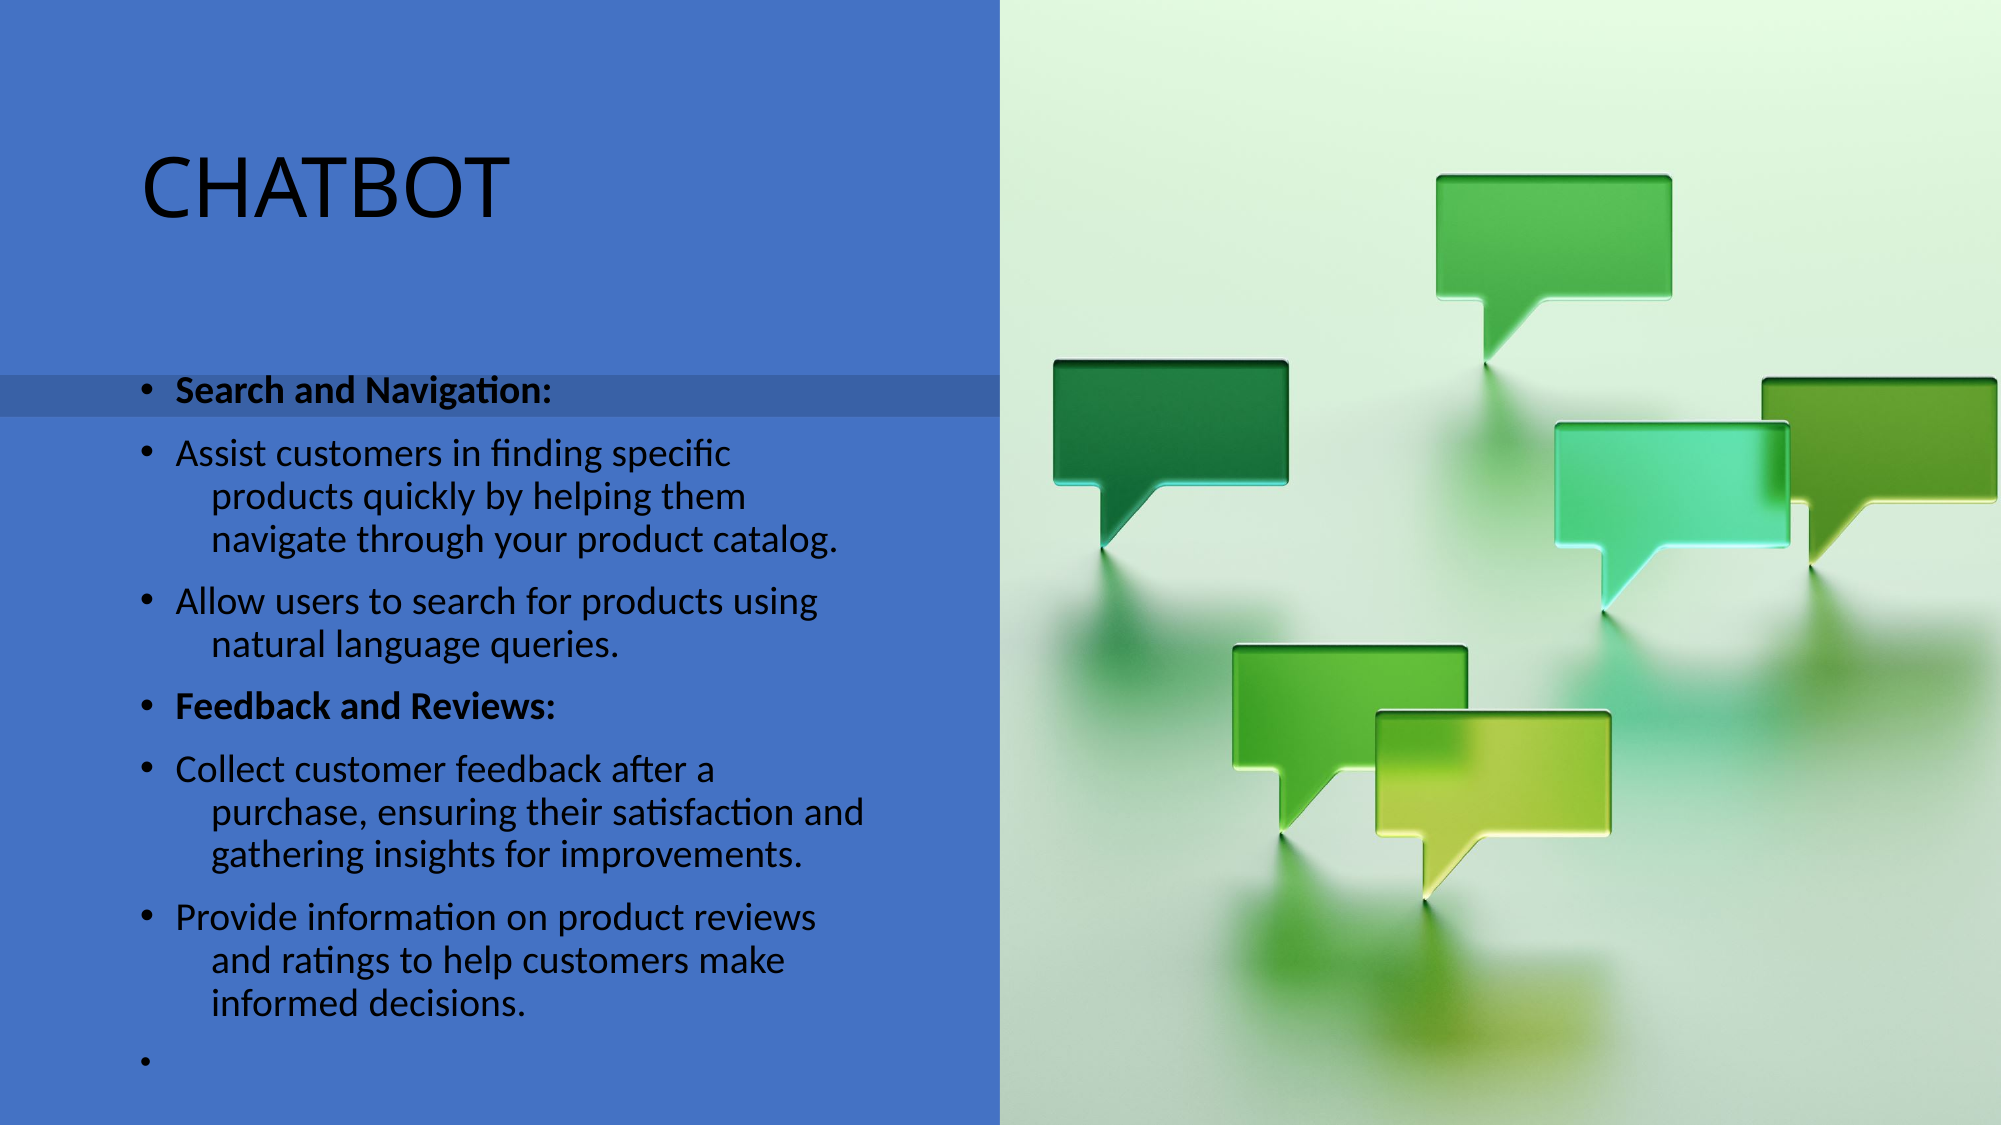

# CHATBOT
Search and Navigation:
Assist customers in finding specific products quickly by helping them navigate through your product catalog.
Allow users to search for products using natural language queries.
Feedback and Reviews:
Collect customer feedback after a purchase, ensuring their satisfaction and gathering insights for improvements.
Provide information on product reviews and ratings to help customers make informed decisions.